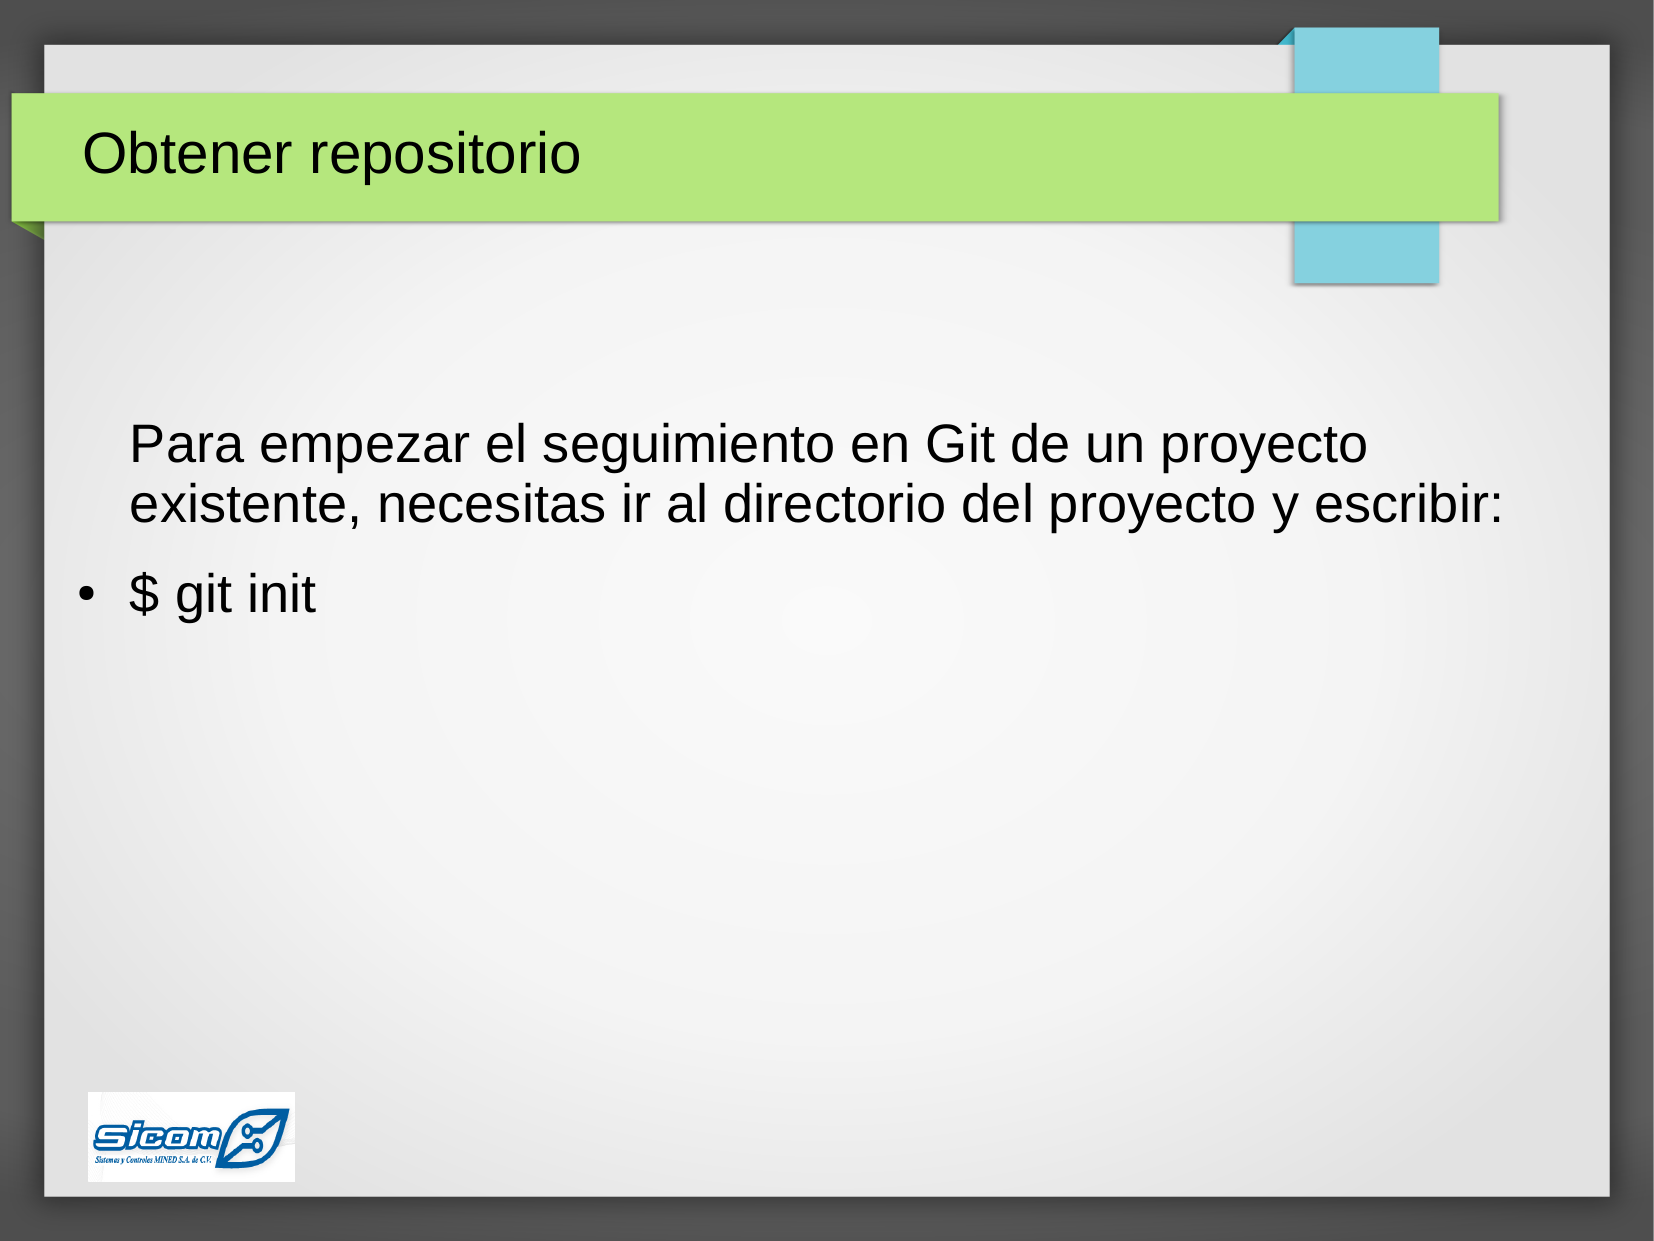

# Obtener repositorio
Para empezar el seguimiento en Git de un proyecto existente, necesitas ir al directorio del proyecto y escribir:
$ git init